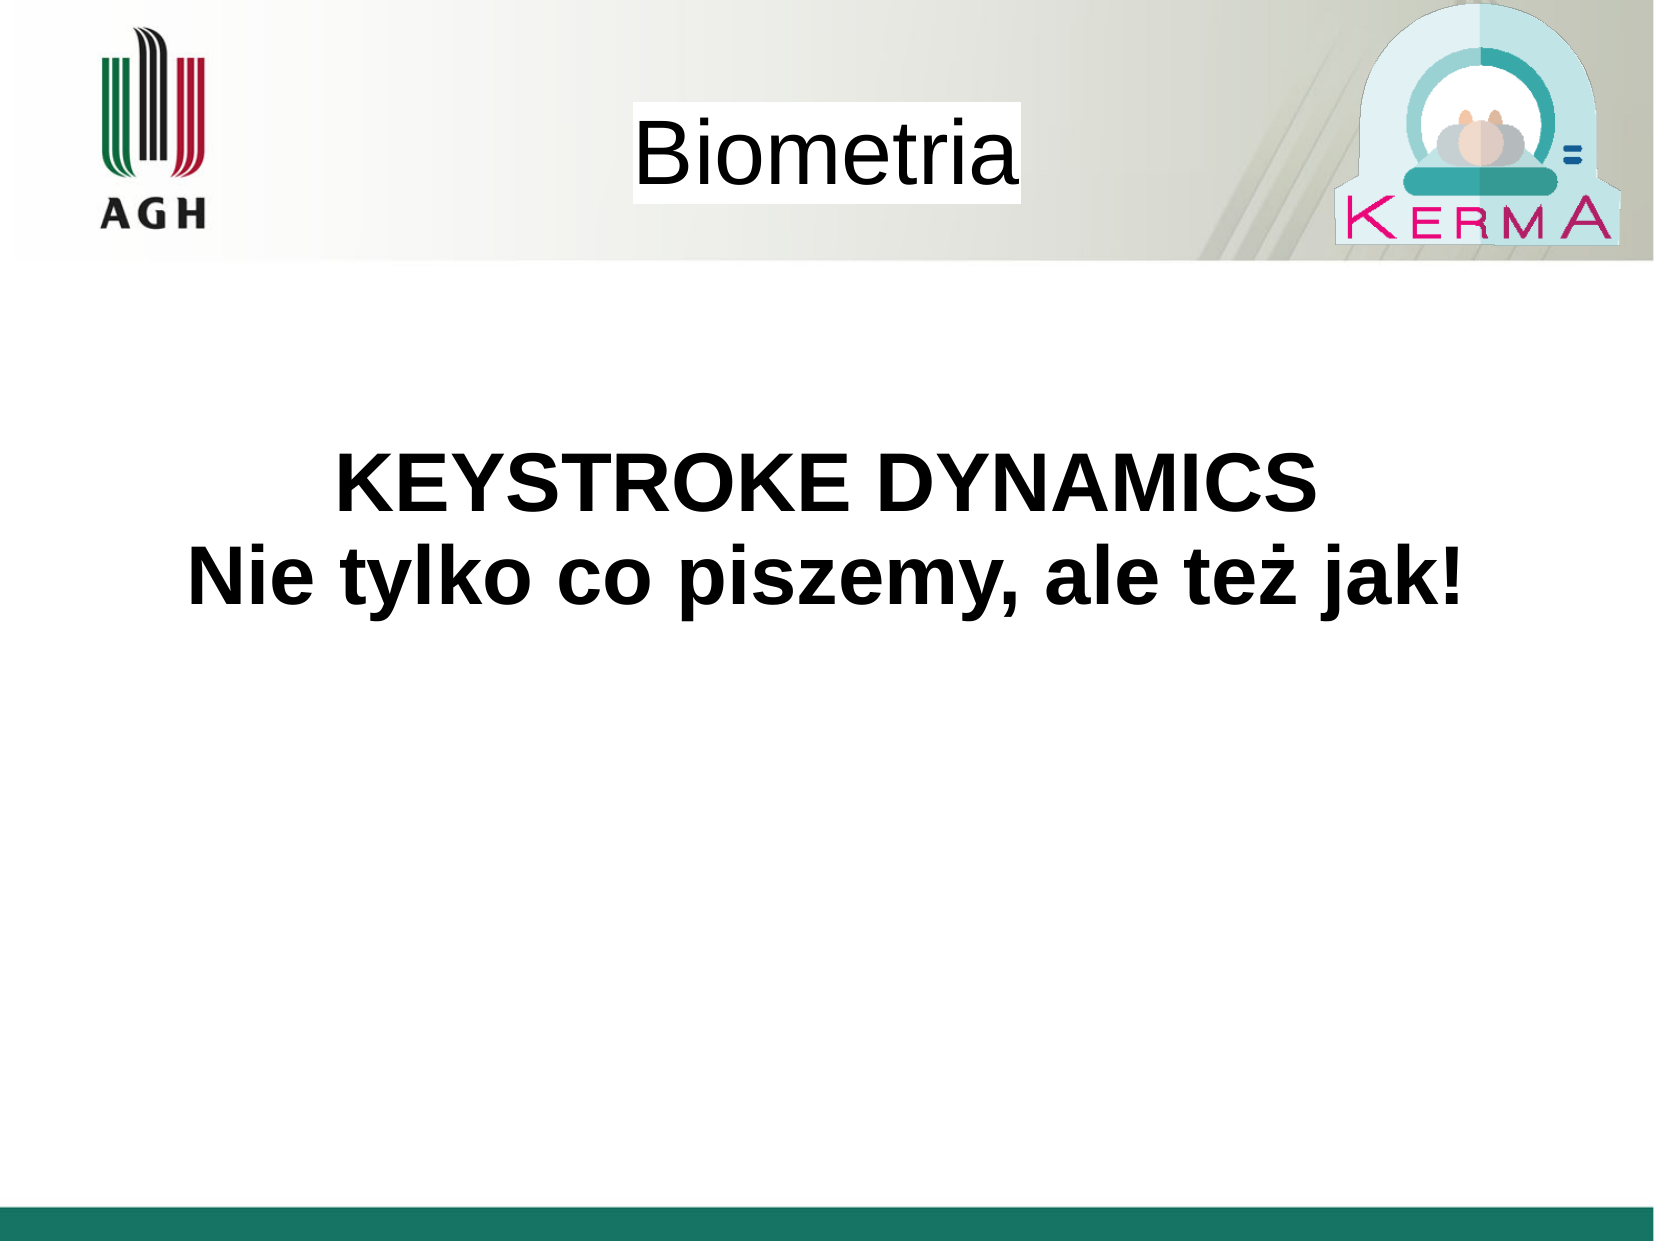

# Biometria
KEYSTROKE DYNAMICS
Nie tylko co piszemy, ale też jak!